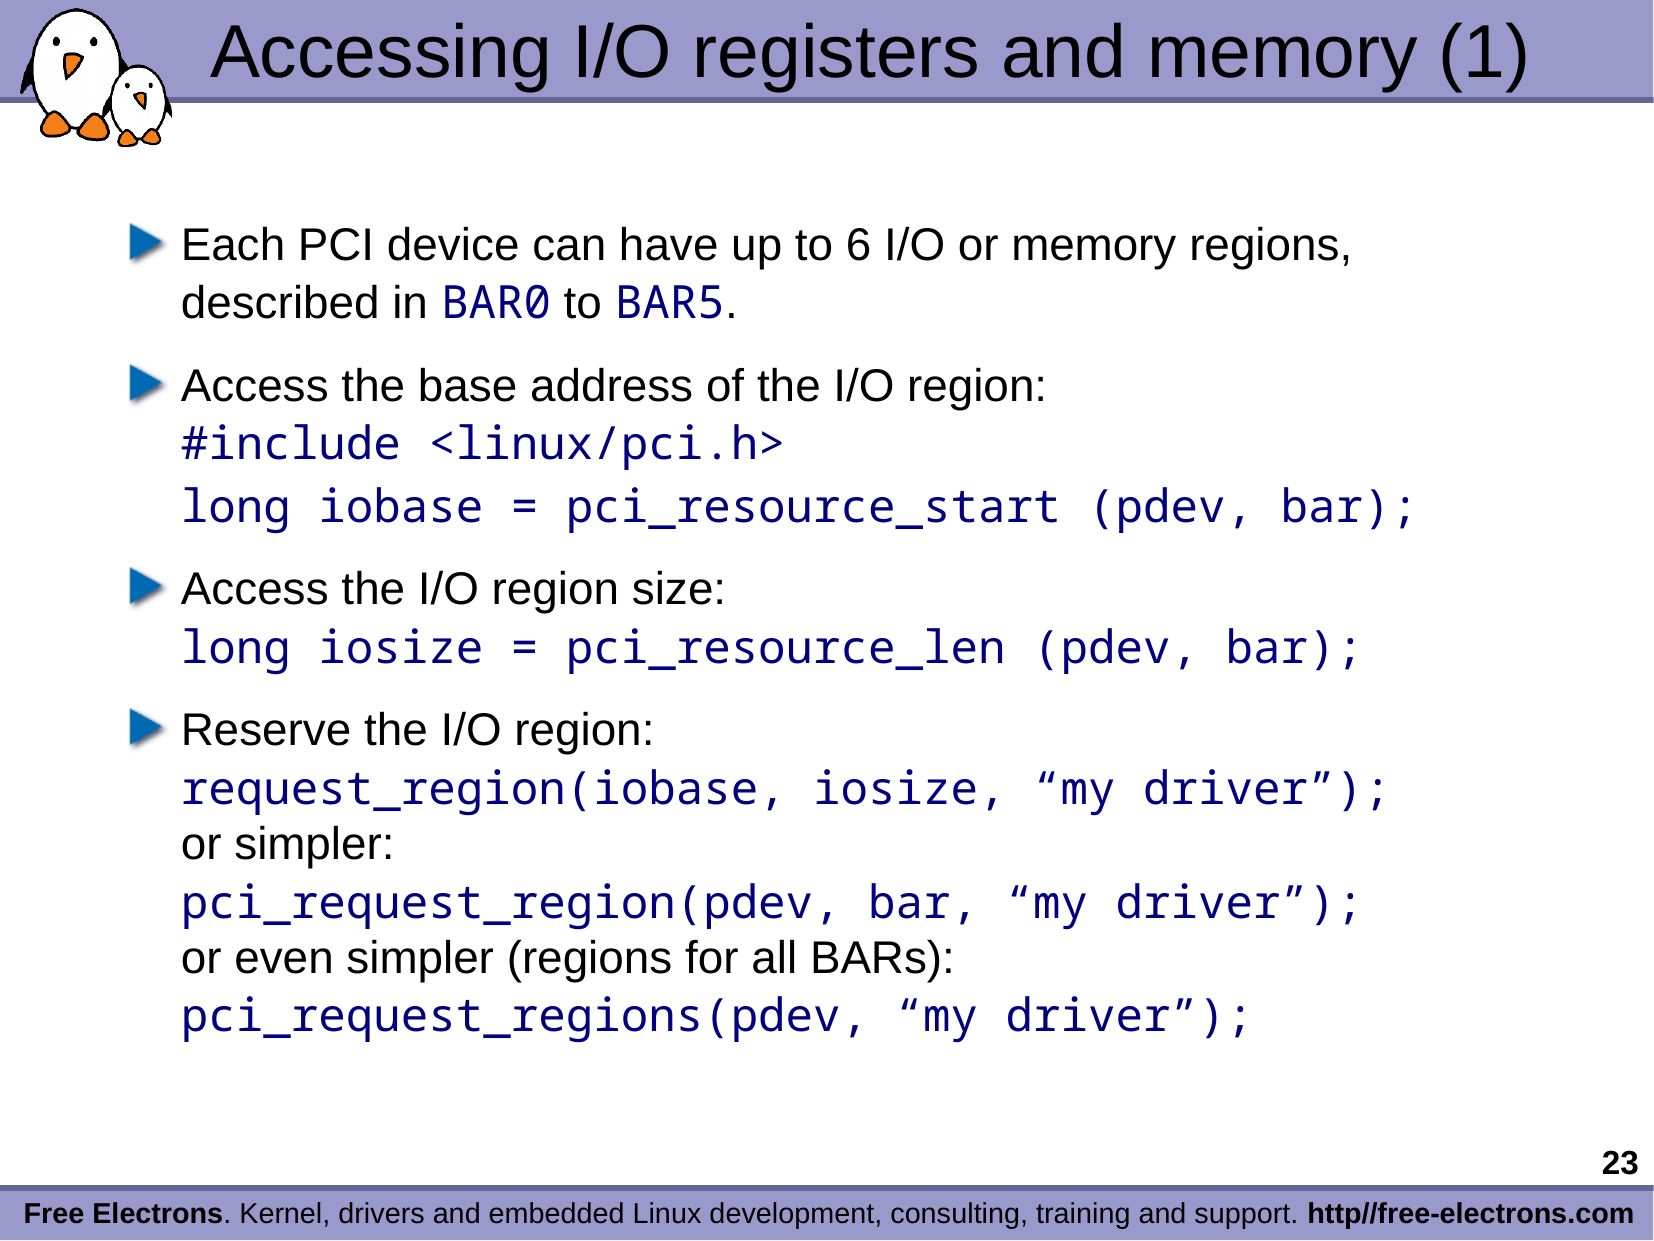

# Accessing I/O registers and memory (1)
Each PCI device can have up to 6 I/O or memory regions,
described in BAR0 to BAR5.
Access the base address of the I/O region:
#include <linux/pci.h>
long iobase = pci_resource_start (pdev, bar);
Access the I/O region size:
long iosize = pci_resource_len (pdev, bar);
Reserve the I/O region:
request_region(iobase, iosize, “my driver”);
or simpler:
pci_request_region(pdev, bar, “my driver”);
or even simpler (regions for all BARs):
pci_request_regions(pdev, “my driver”);